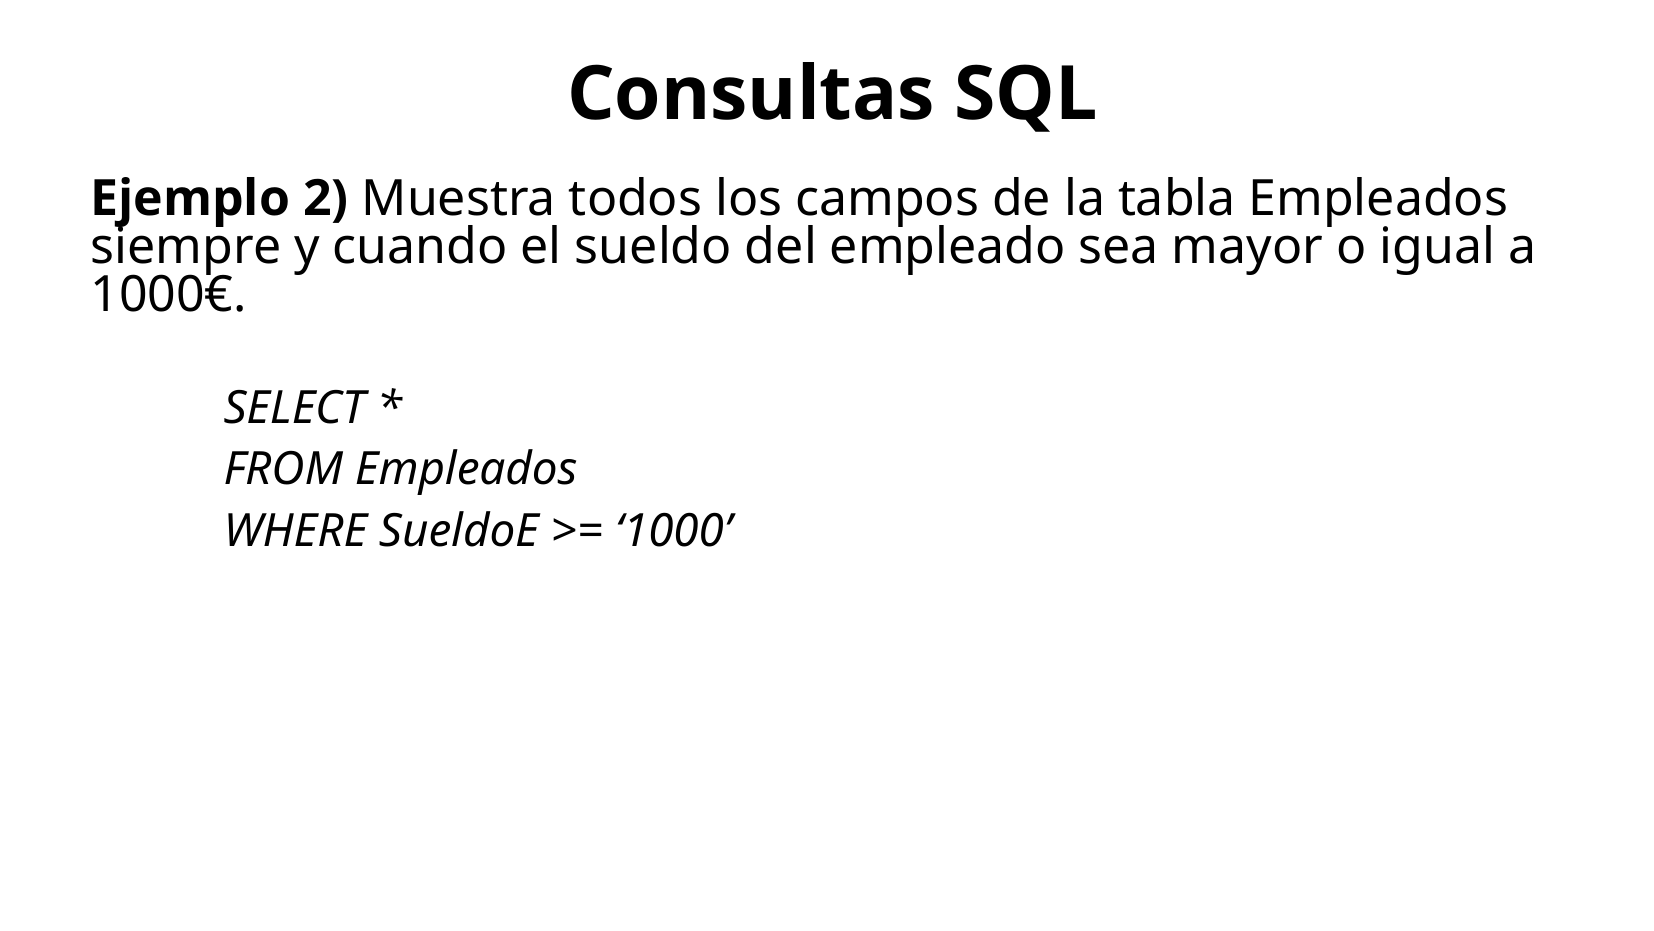

Consultas SQL
# Ejemplo 2) Muestra todos los campos de la tabla Empleados siempre y cuando el sueldo del empleado sea mayor o igual a 1000€.
	SELECT *
	FROM Empleados
	WHERE SueldoE >= ‘1000’